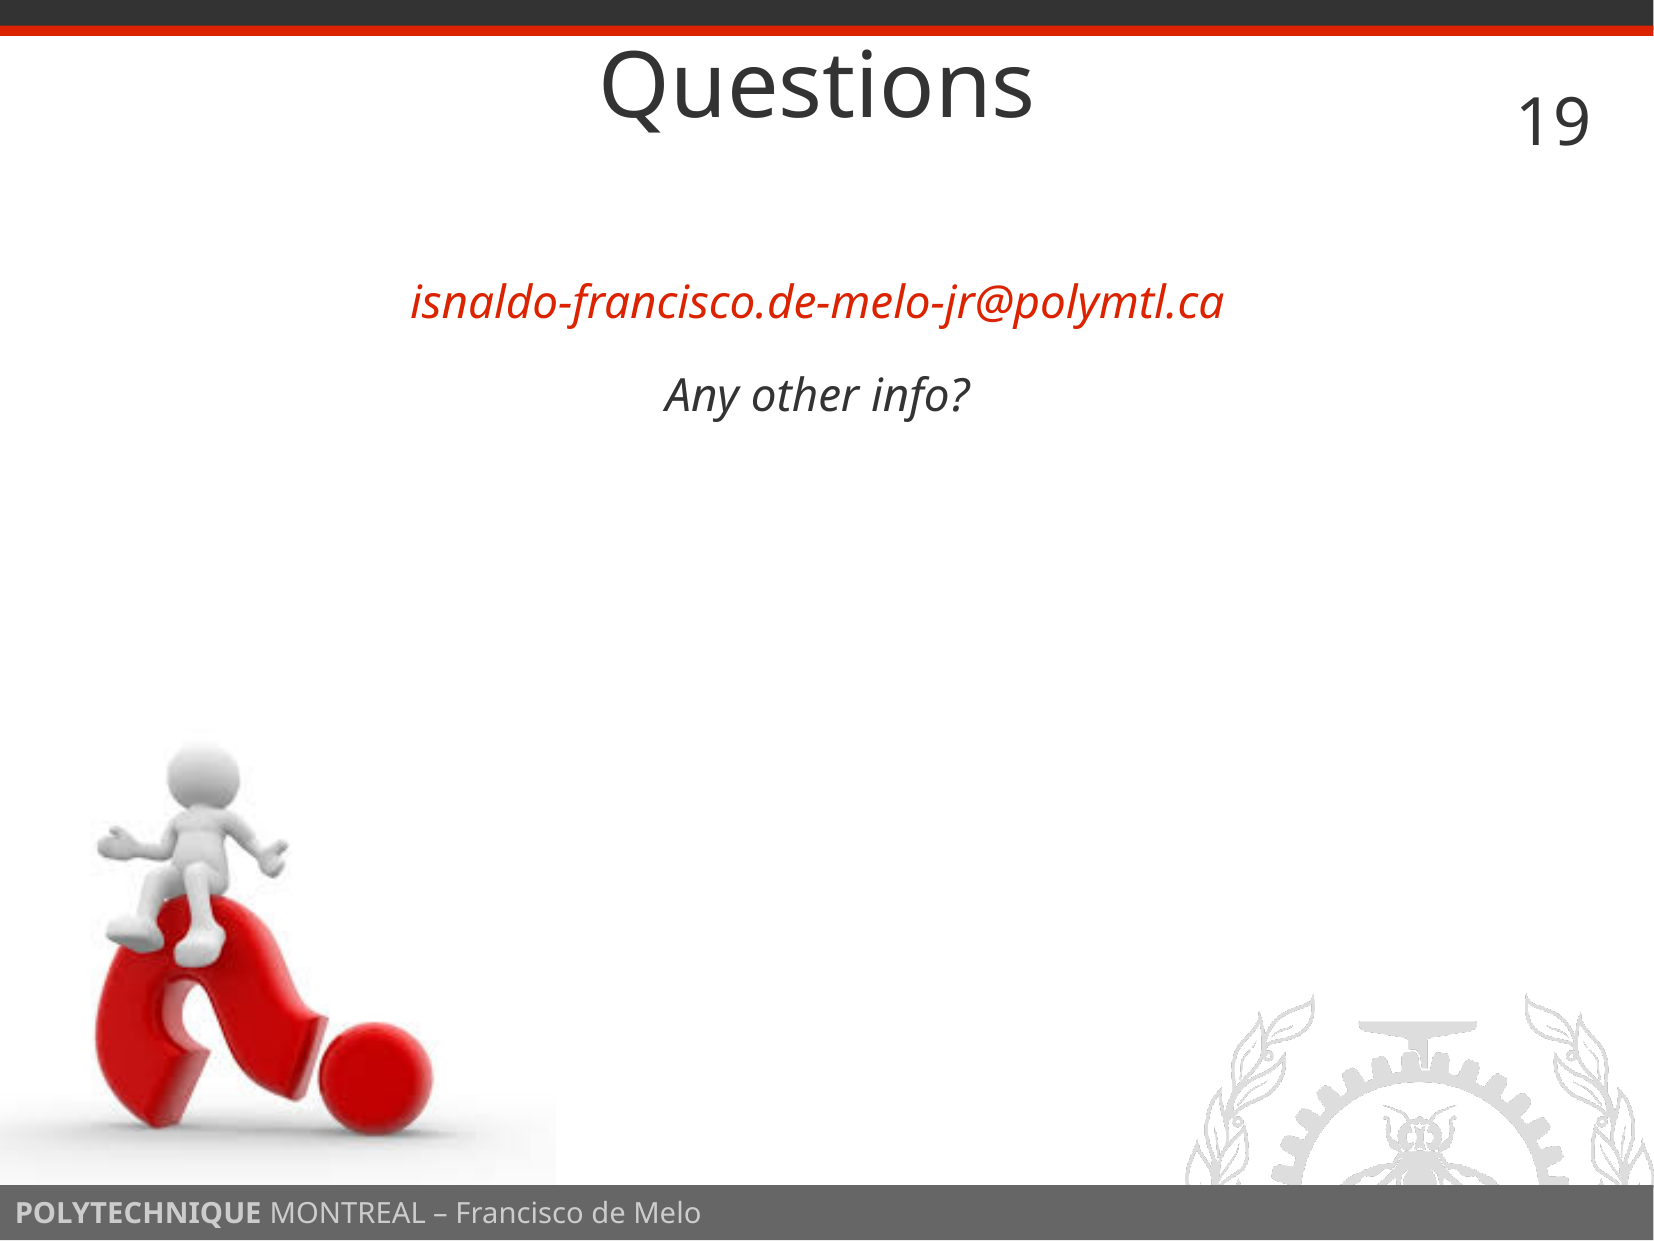

Questions
isnaldo-francisco.de-melo-jr@polymtl.ca
Any other info?
19
POLYTECHNIQUE MONTREAL – Francisco de Melo